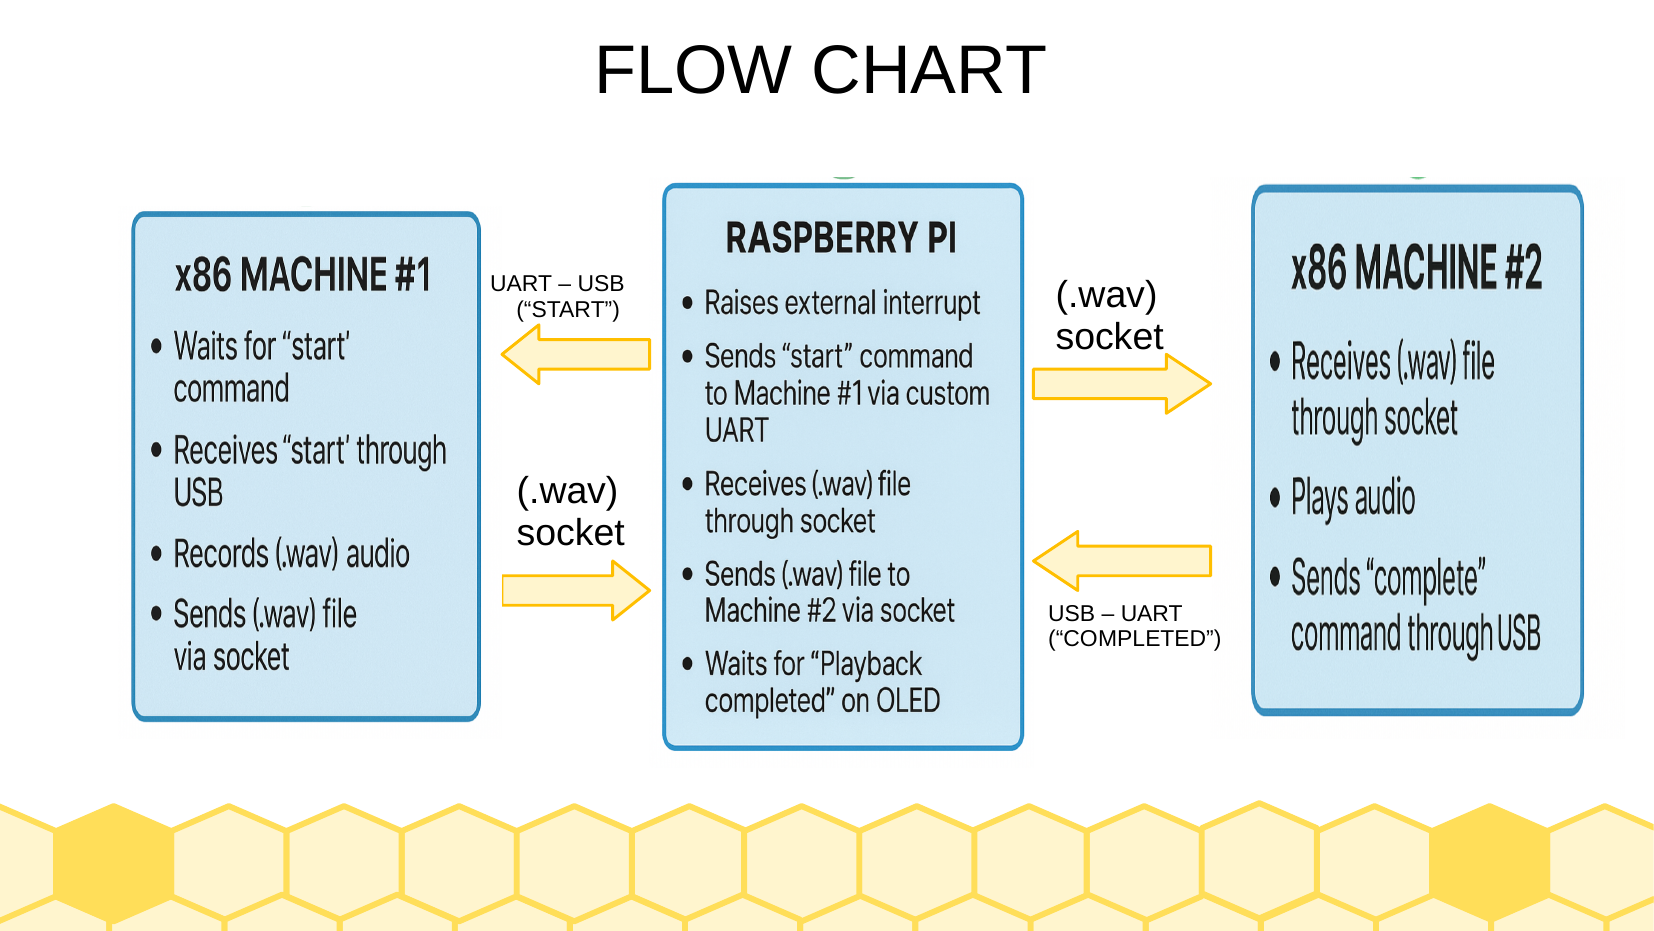

# FLOW CHART
UART – USB
 (“START”)
(.wav)
socket
(.wav)
socket
USB – UART
(“COMPLETED”)